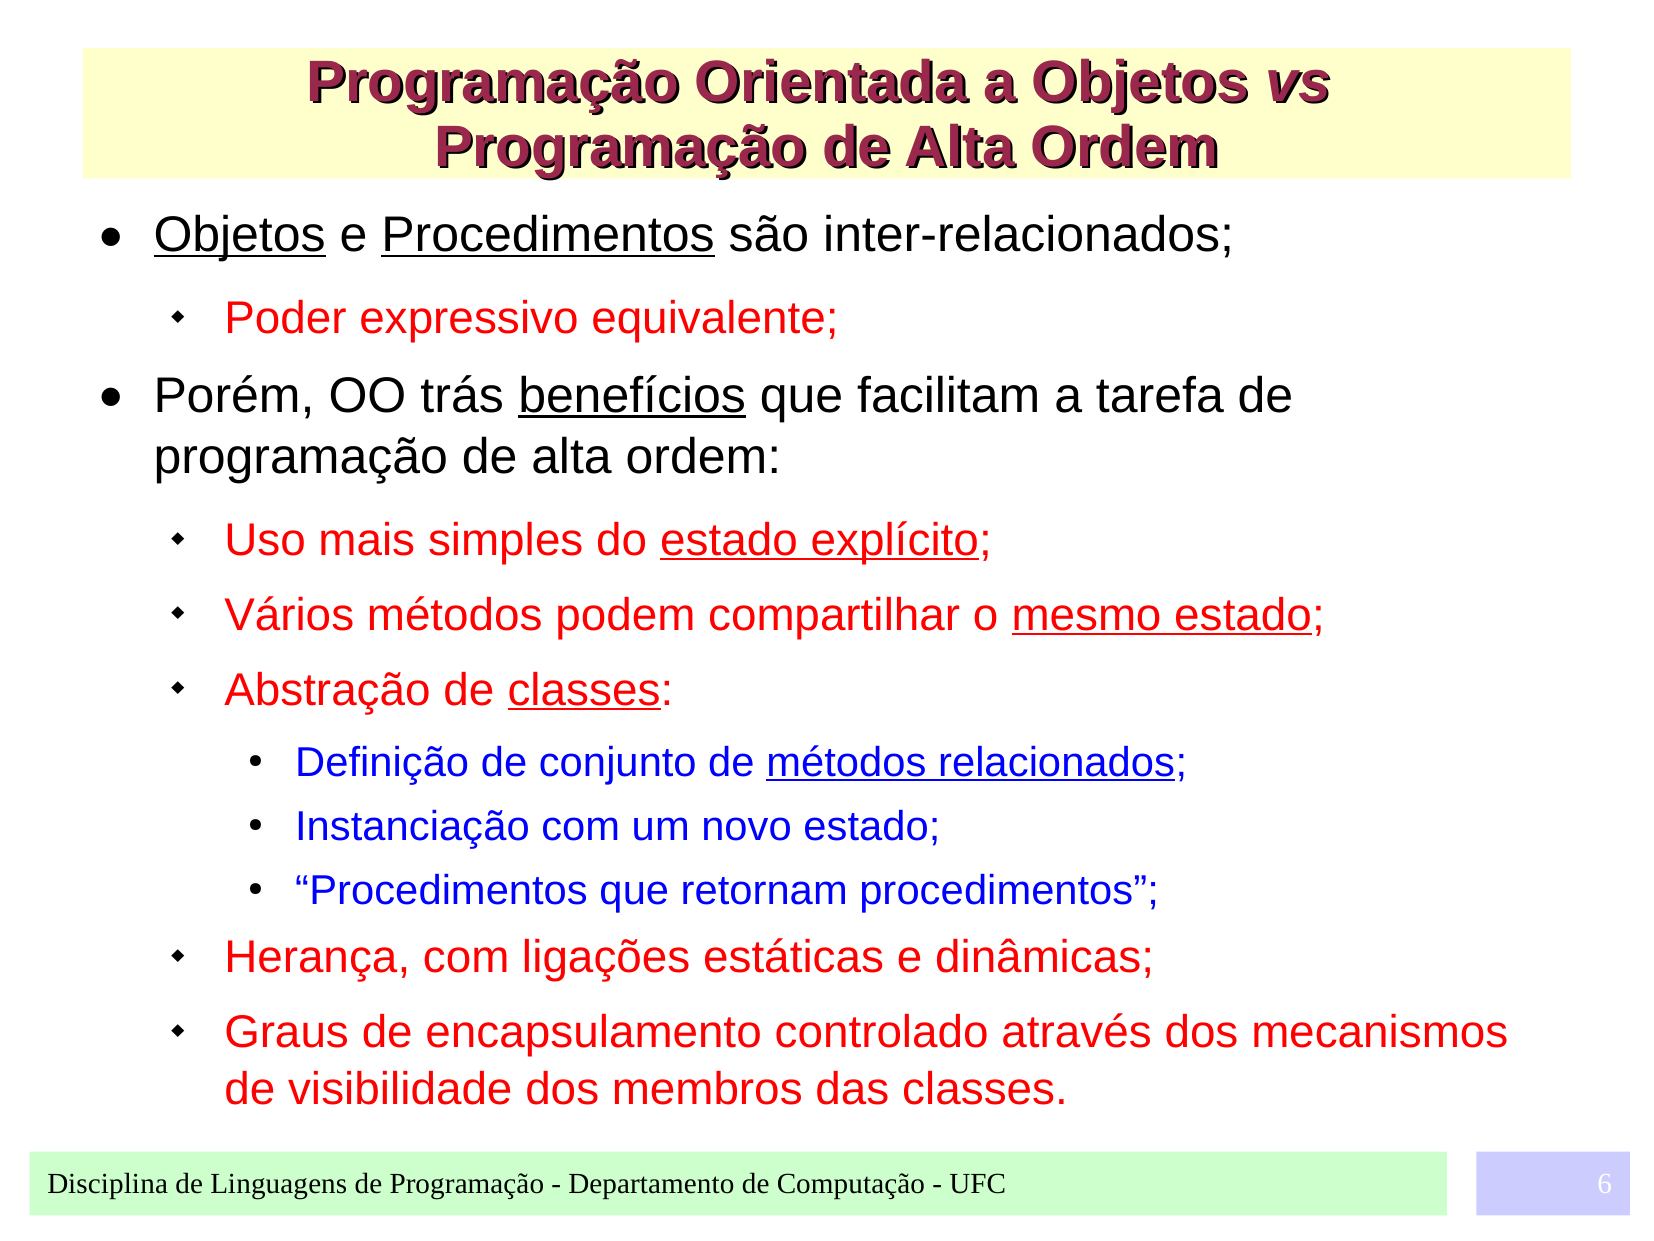

# Programação Orientada a Objetos vs Programação de Alta Ordem
Objetos e Procedimentos são inter-relacionados;
Poder expressivo equivalente;
Porém, OO trás benefícios que facilitam a tarefa de programação de alta ordem:
Uso mais simples do estado explícito;
Vários métodos podem compartilhar o mesmo estado;
Abstração de classes:
Definição de conjunto de métodos relacionados;
Instanciação com um novo estado;
“Procedimentos que retornam procedimentos”;
Herança, com ligações estáticas e dinâmicas;
Graus de encapsulamento controlado através dos mecanismos de visibilidade dos membros das classes.
Disciplina de Linguagens de Programação - Departamento de Computação - UFC
6